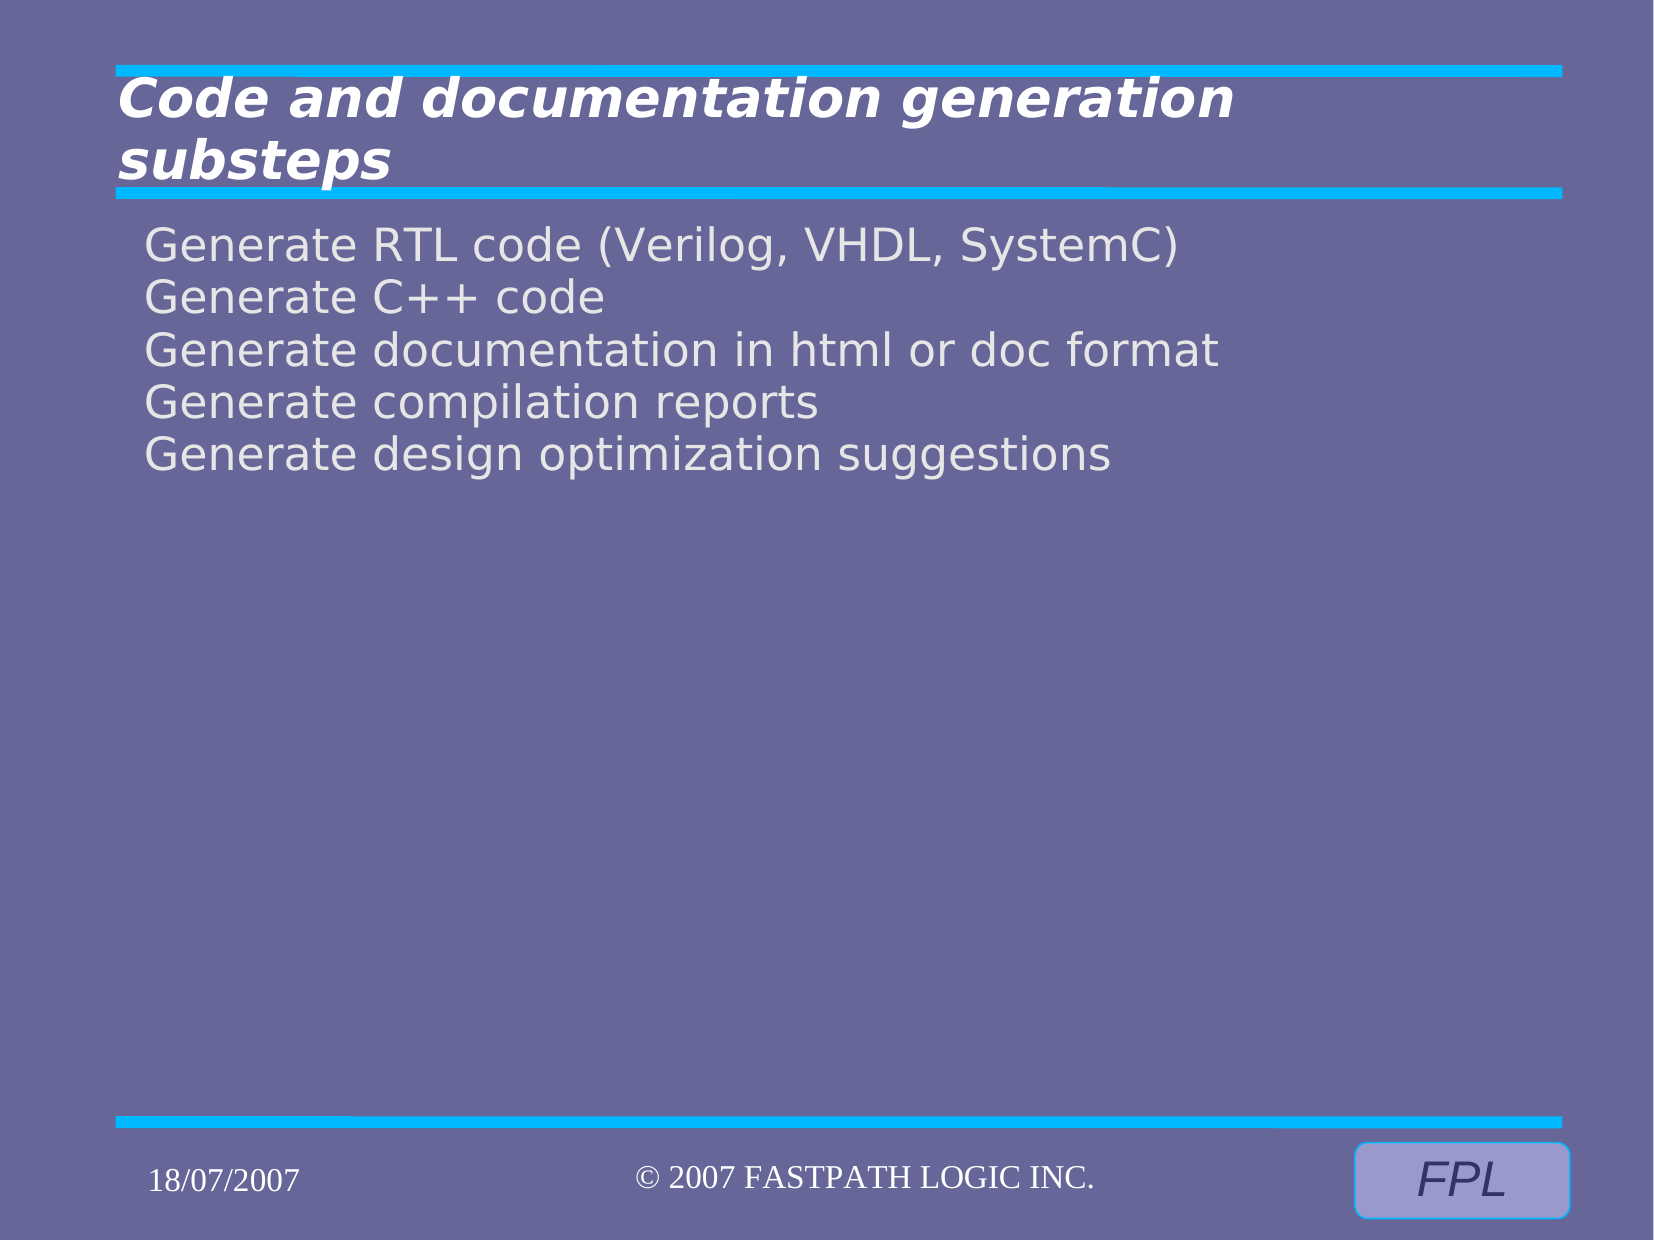

# Code and documentation generation substeps
Generate RTL code (Verilog, VHDL, SystemC)
Generate C++ code
Generate documentation in html or doc format
Generate compilation reports
Generate design optimization suggestions
© 2007 FASTPATH LOGIC INC.
18/07/2007